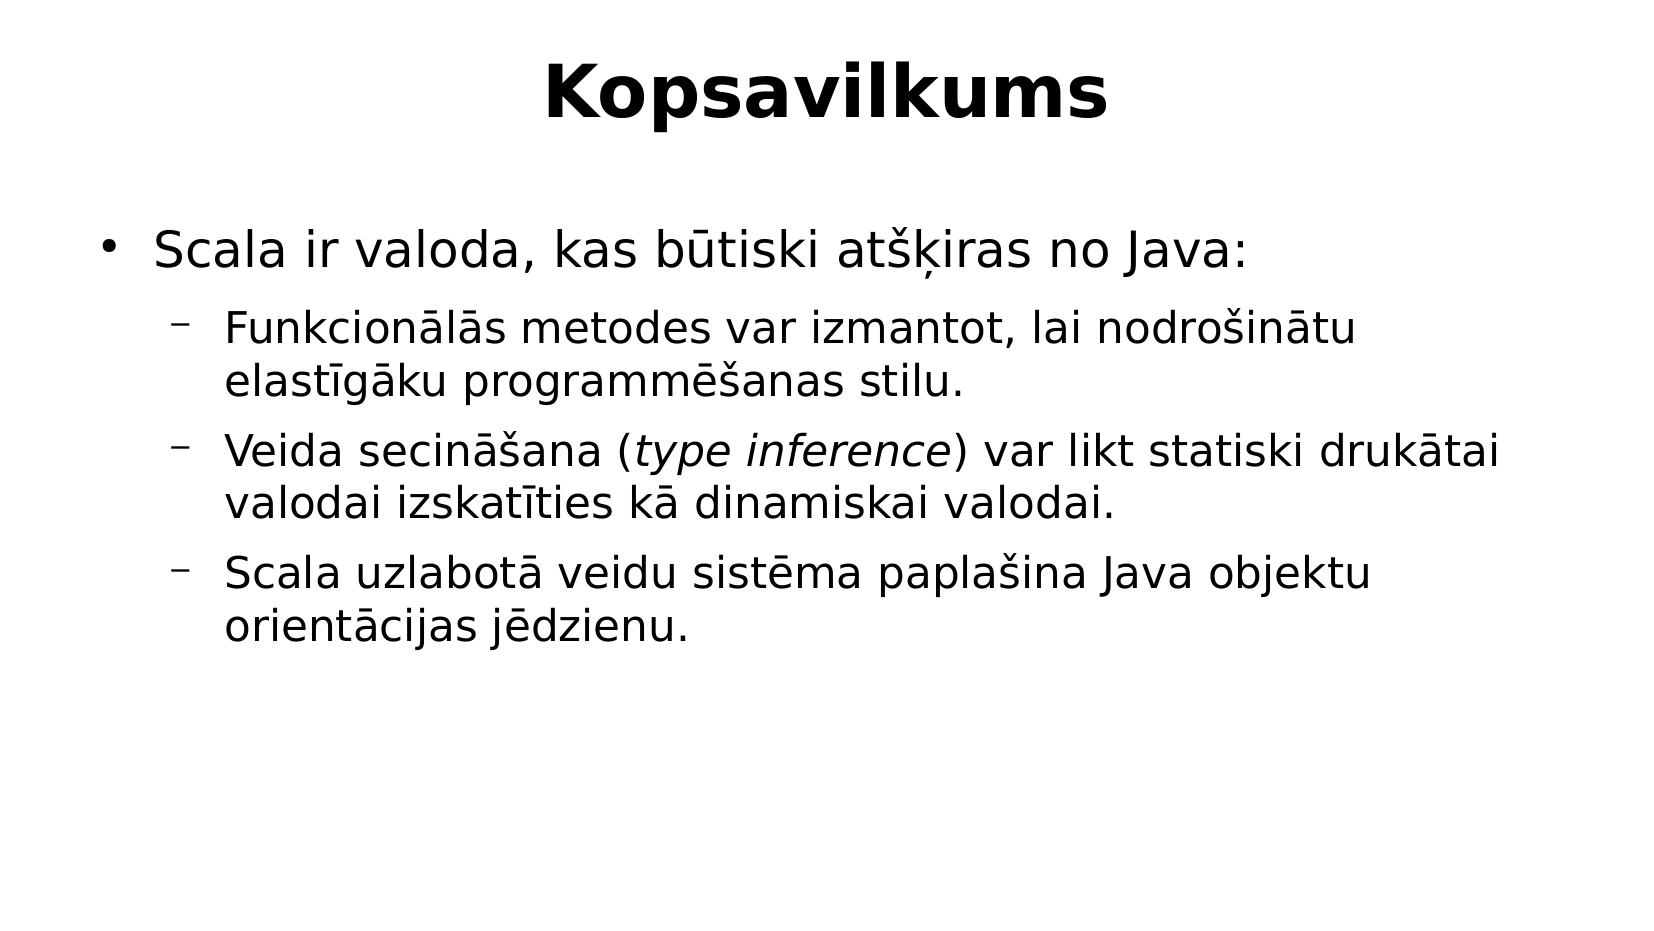

# Kopsavilkums
Scala ir valoda, kas būtiski atšķiras no Java:
Funkcionālās metodes var izmantot, lai nodrošinātu elastīgāku programmēšanas stilu.
Veida secināšana (type inference) var likt statiski drukātai valodai izskatīties kā dinamiskai valodai.
Scala uzlabotā veidu sistēma paplašina Java objektu orientācijas jēdzienu.